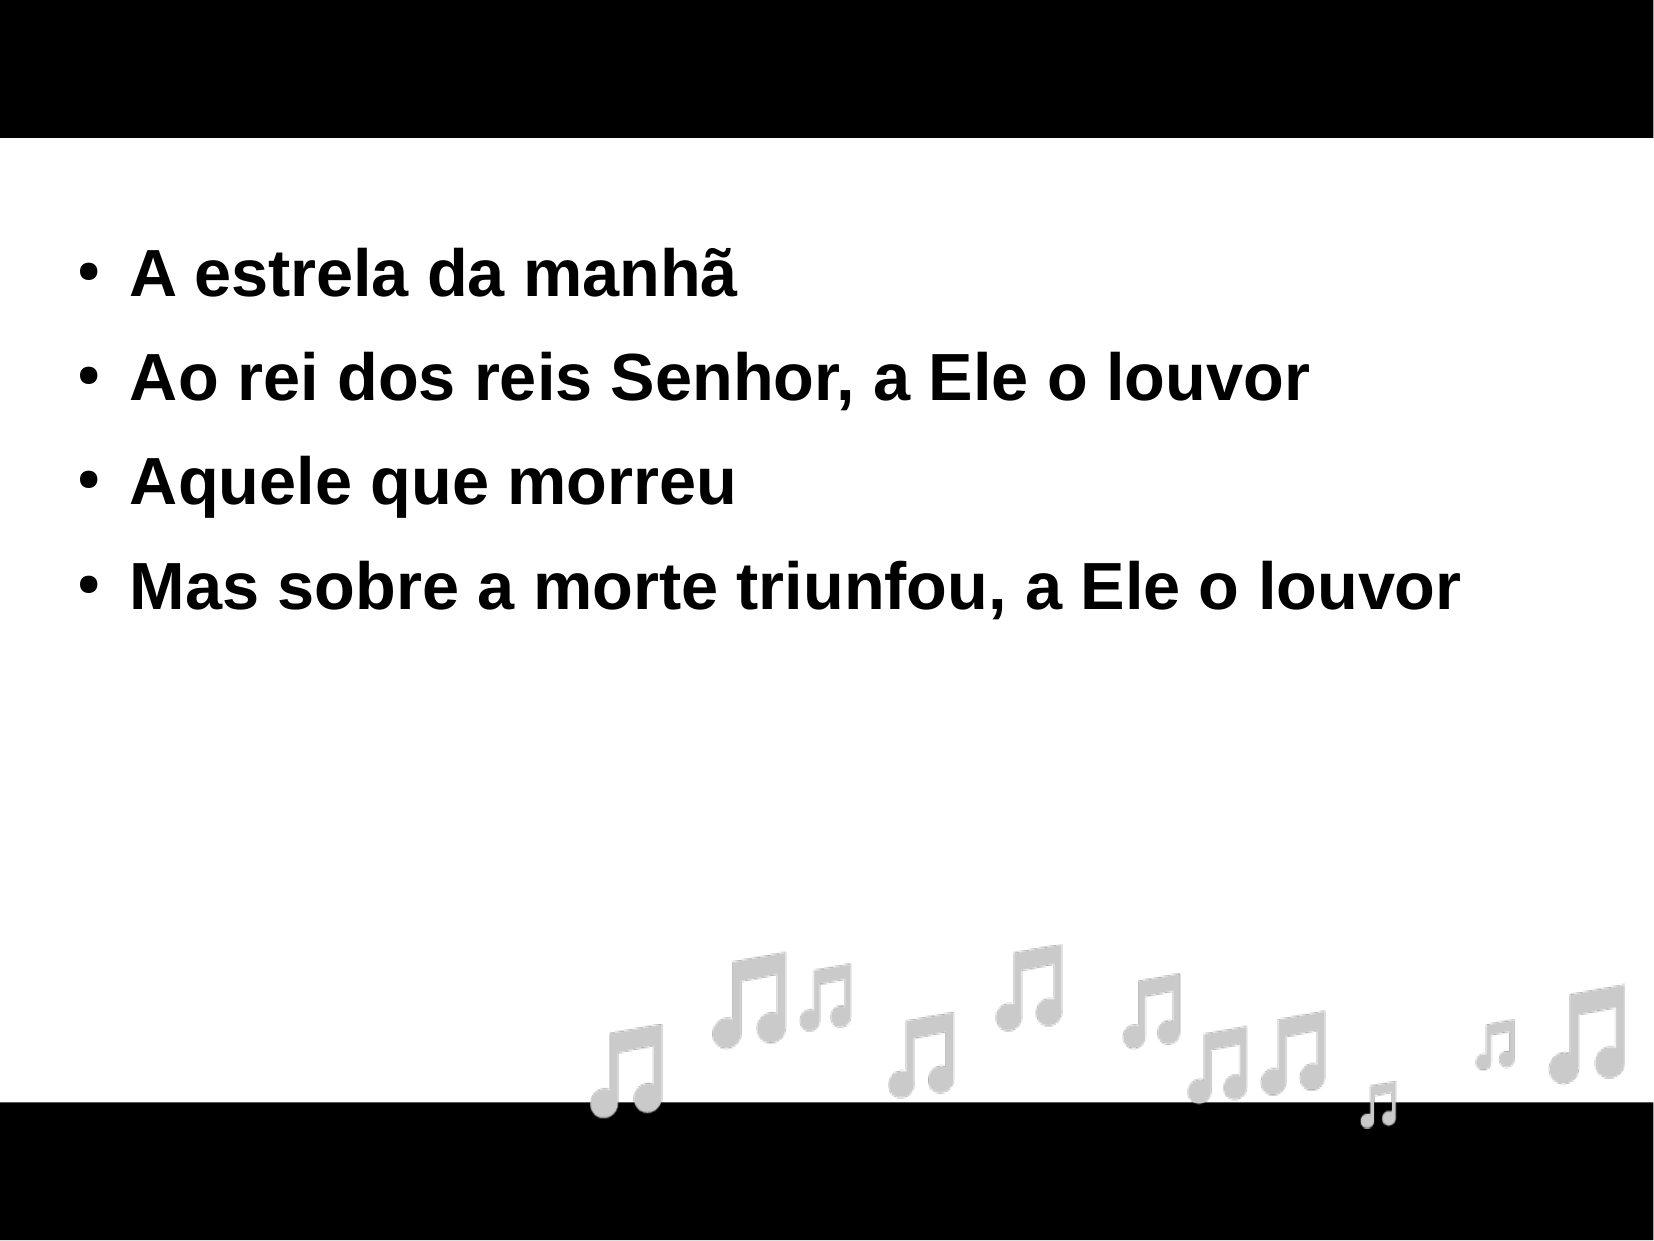

# A estrela da manhã
Ao rei dos reis Senhor, a Ele o louvor
Aquele que morreu
Mas sobre a morte triunfou, a Ele o louvor